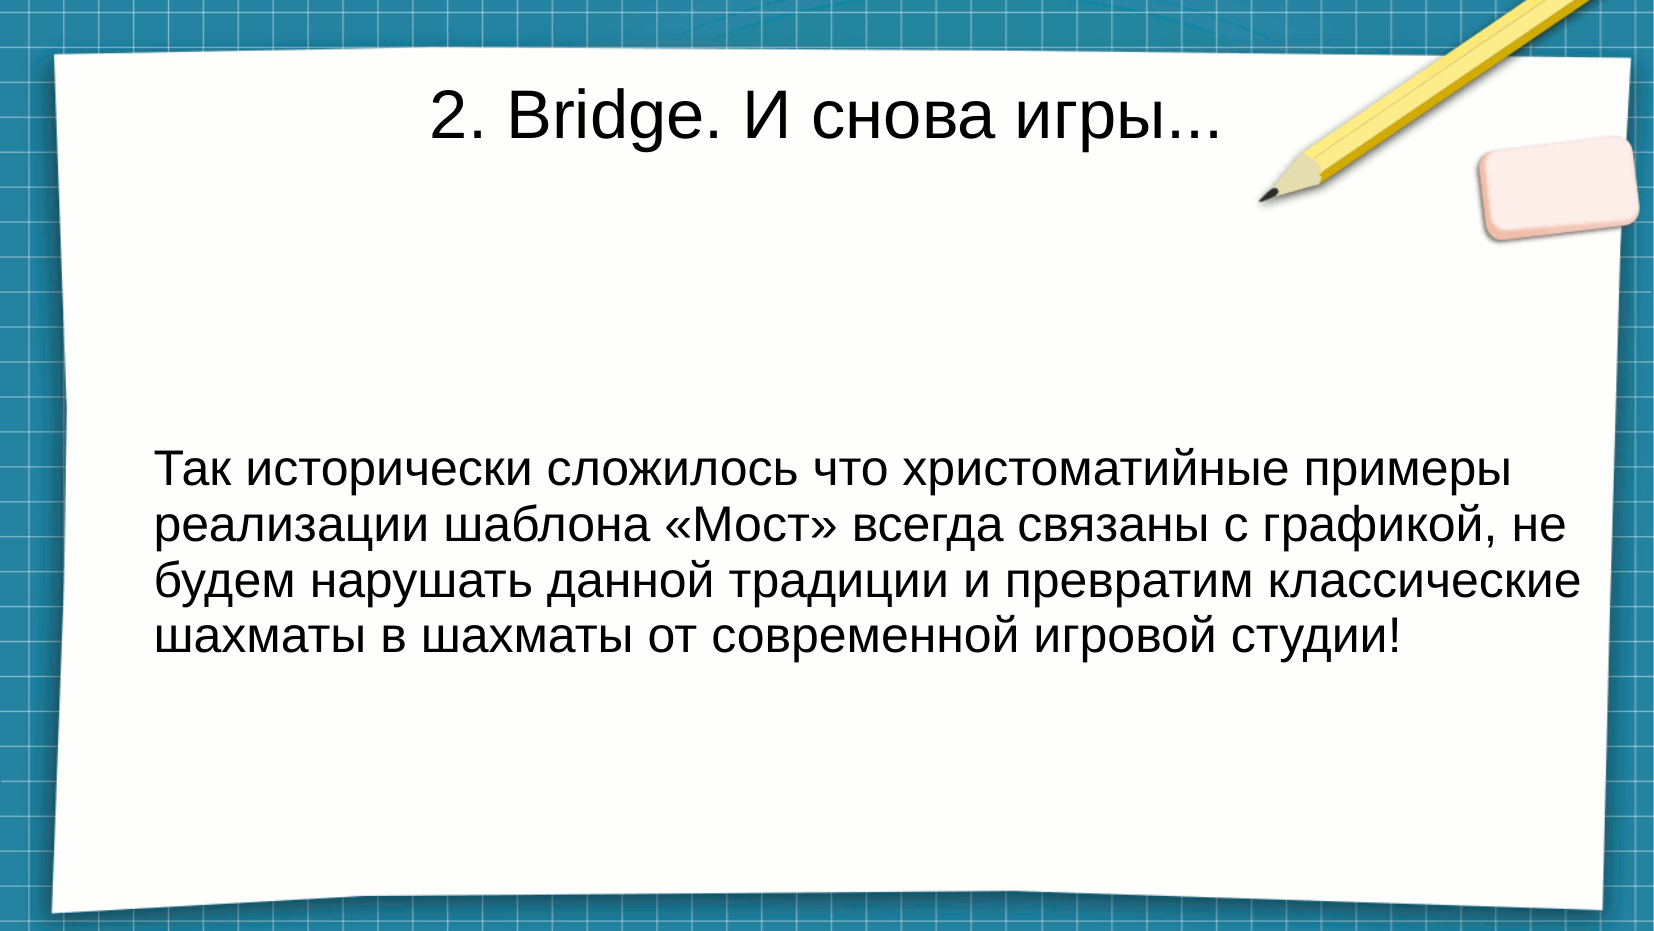

# 2. Bridge. И снова игры...
Так исторически сложилось что христоматийные примеры реализации шаблона «Мост» всегда связаны с графикой, не будем нарушать данной традиции и превратим классические шахматы в шахматы от современной игровой студии!